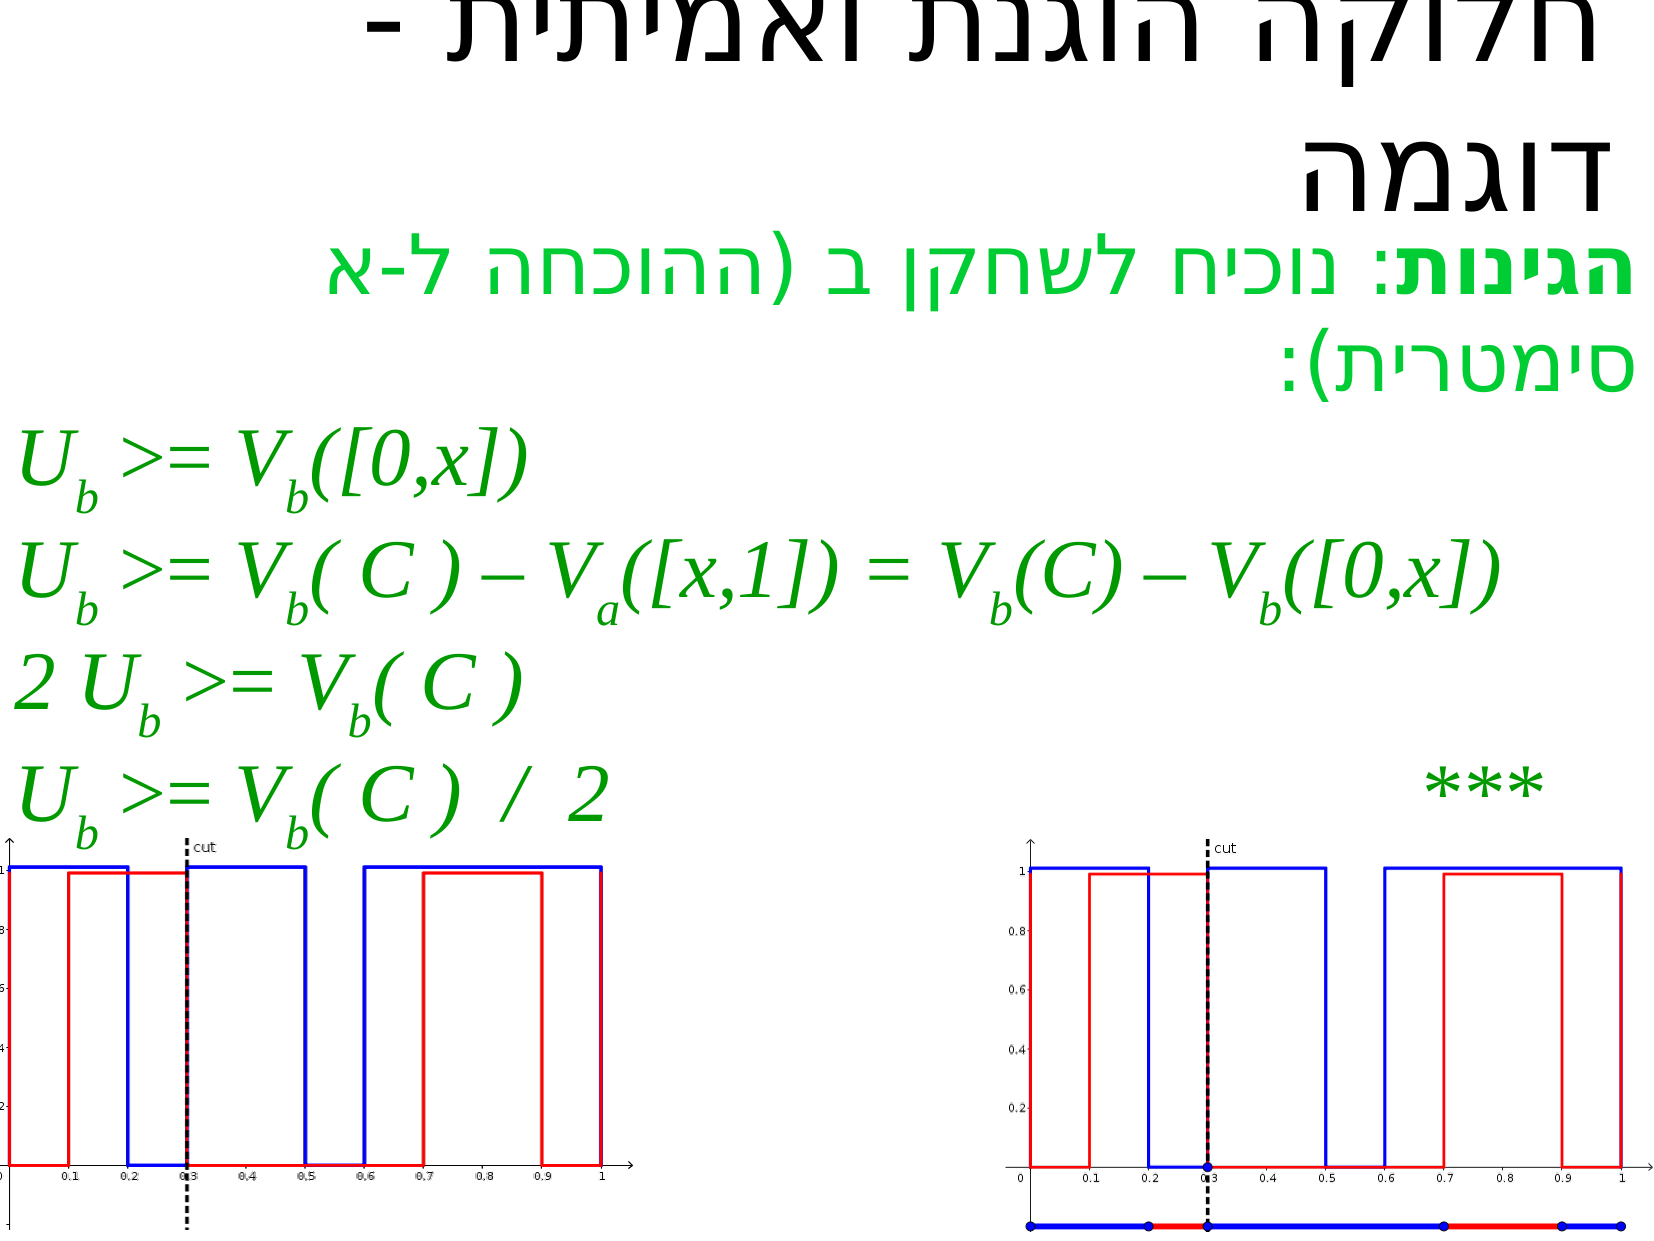

# חלוקה הוגנת ואמיתית - דוגמה
הגינות: נוכיח לשחקן ב (ההוכחה ל-א סימטרית):
Ub >= Vb([0,x])
Ub >= Vb( C ) – Va([x,1]) = Vb(C) – Vb([0,x])
2 Ub >= Vb( C )
Ub >= Vb( C ) / 2 ***